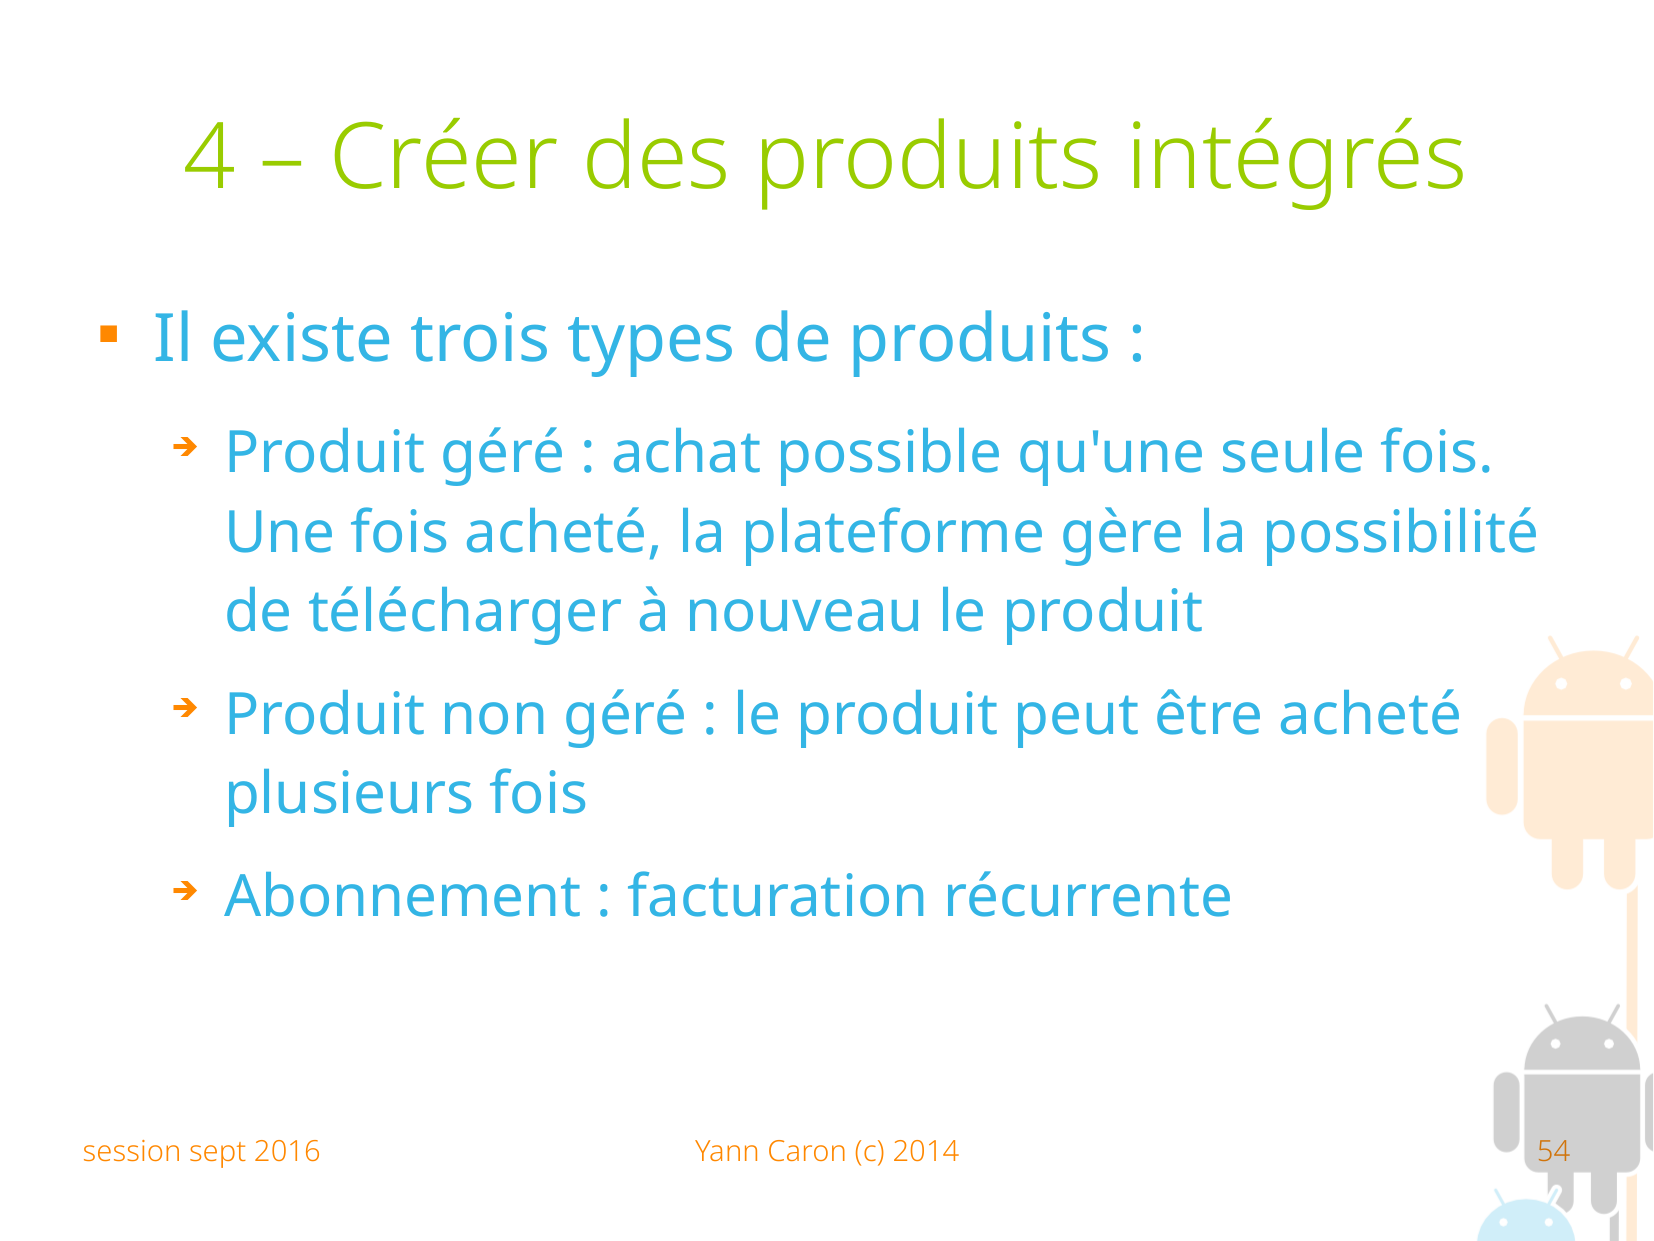

# 4 – Créer des produits intégrés
Il existe trois types de produits :
Produit géré : achat possible qu'une seule fois. Une fois acheté, la plateforme gère la possibilité de télécharger à nouveau le produit
Produit non géré : le produit peut être acheté plusieurs fois
Abonnement : facturation récurrente
session sept 2016
Yann Caron (c) 2014
54